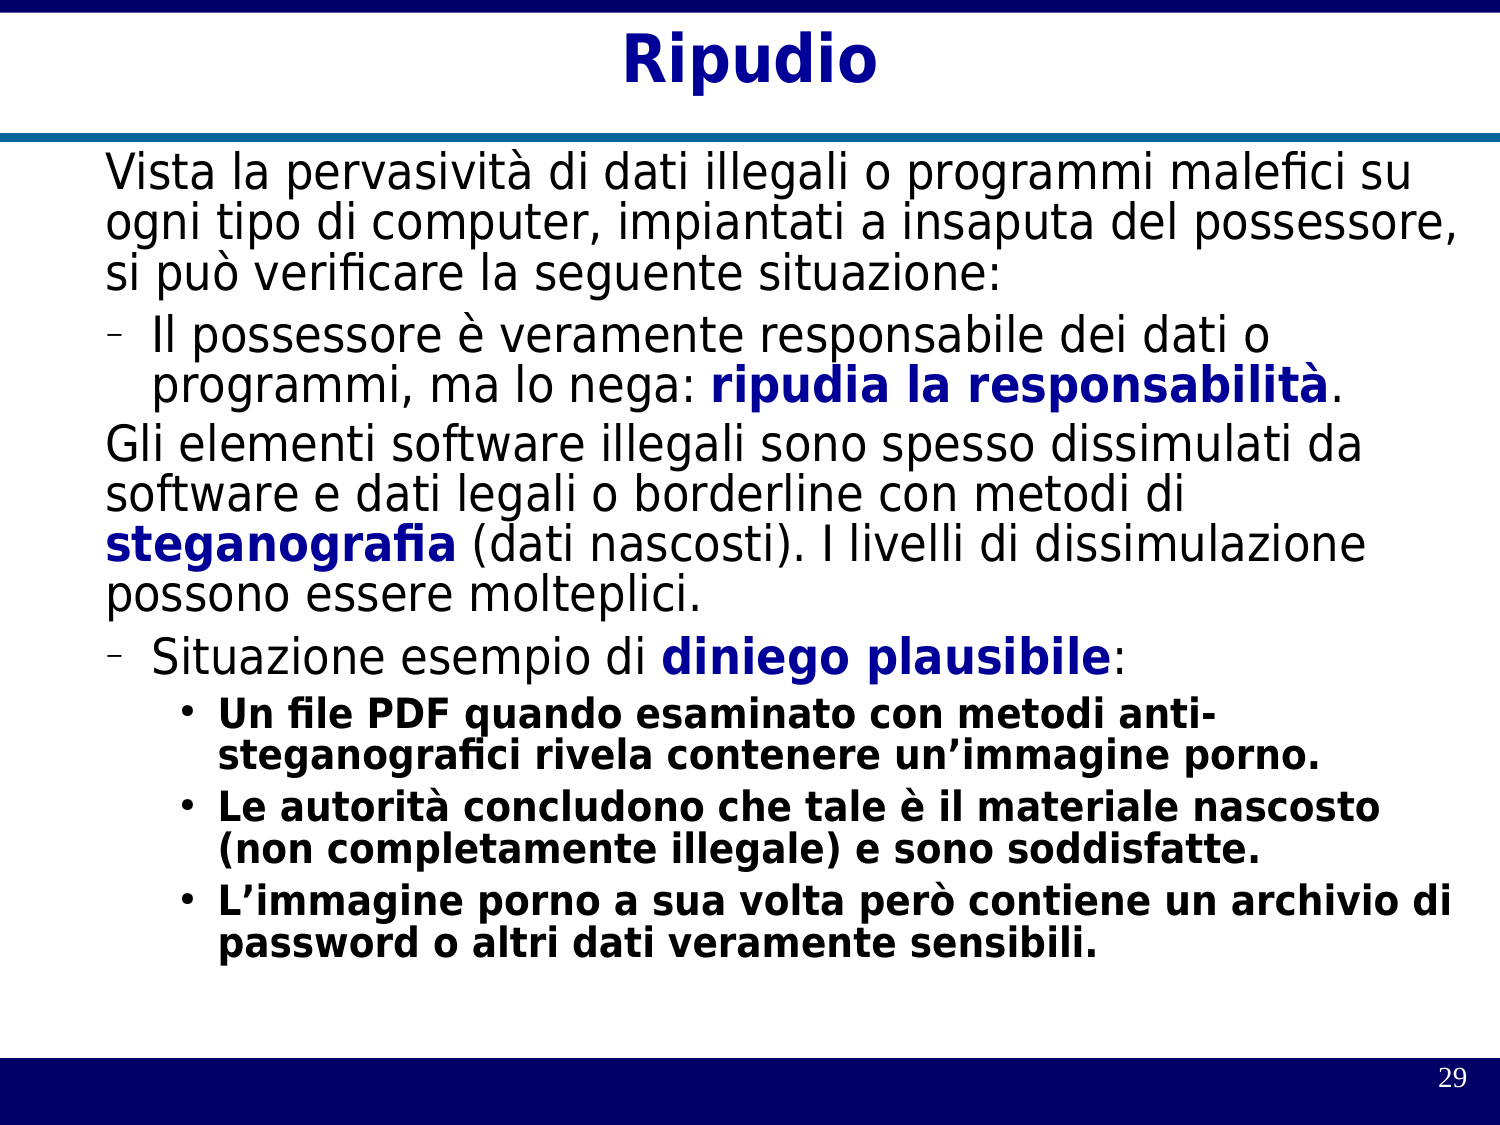

# Ripudio
Vista la pervasività di dati illegali o programmi malefici su ogni tipo di computer, impiantati a insaputa del possessore, si può verificare la seguente situazione:
Il possessore è veramente responsabile dei dati o programmi, ma lo nega: ripudia la responsabilità.
Gli elementi software illegali sono spesso dissimulati da software e dati legali o borderline con metodi di steganografia (dati nascosti). I livelli di dissimulazione possono essere molteplici.
Situazione esempio di diniego plausibile:
Un file PDF quando esaminato con metodi anti-steganografici rivela contenere un’immagine porno.
Le autorità concludono che tale è il materiale nascosto (non completamente illegale) e sono soddisfatte.
L’immagine porno a sua volta però contiene un archivio di password o altri dati veramente sensibili.